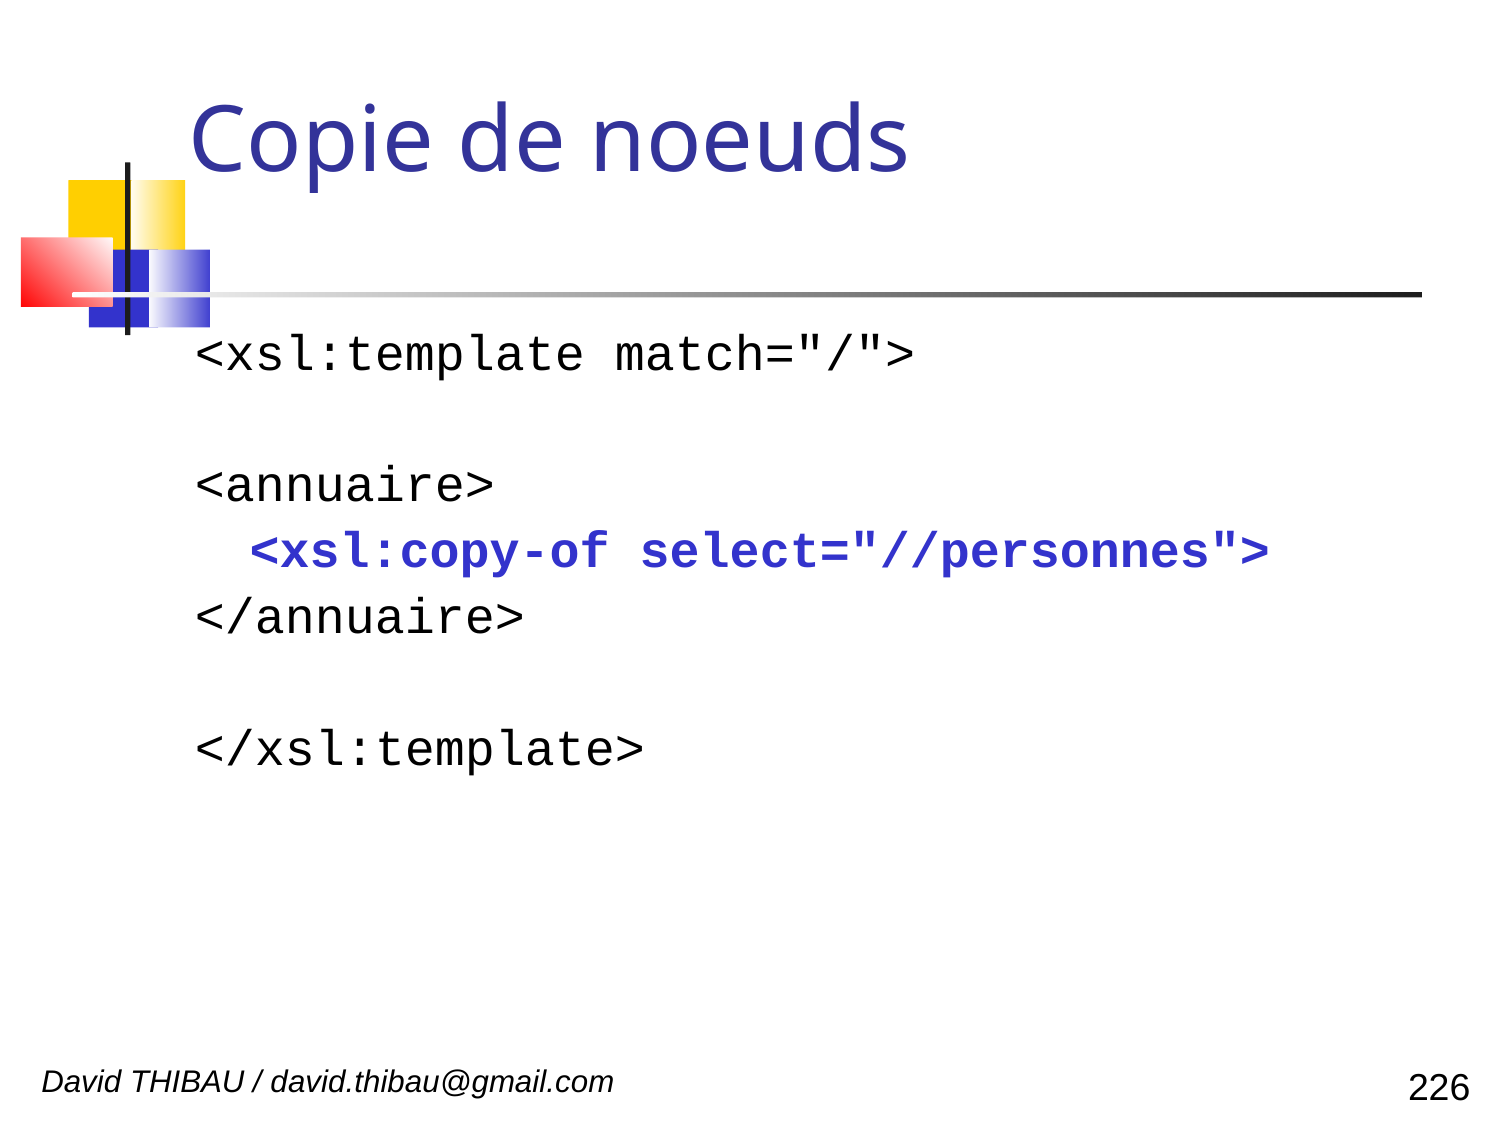

# Copie de noeuds
<xsl:template match="/">
<annuaire>
	<xsl:copy-of select="//personnes">
</annuaire>
</xsl:template>